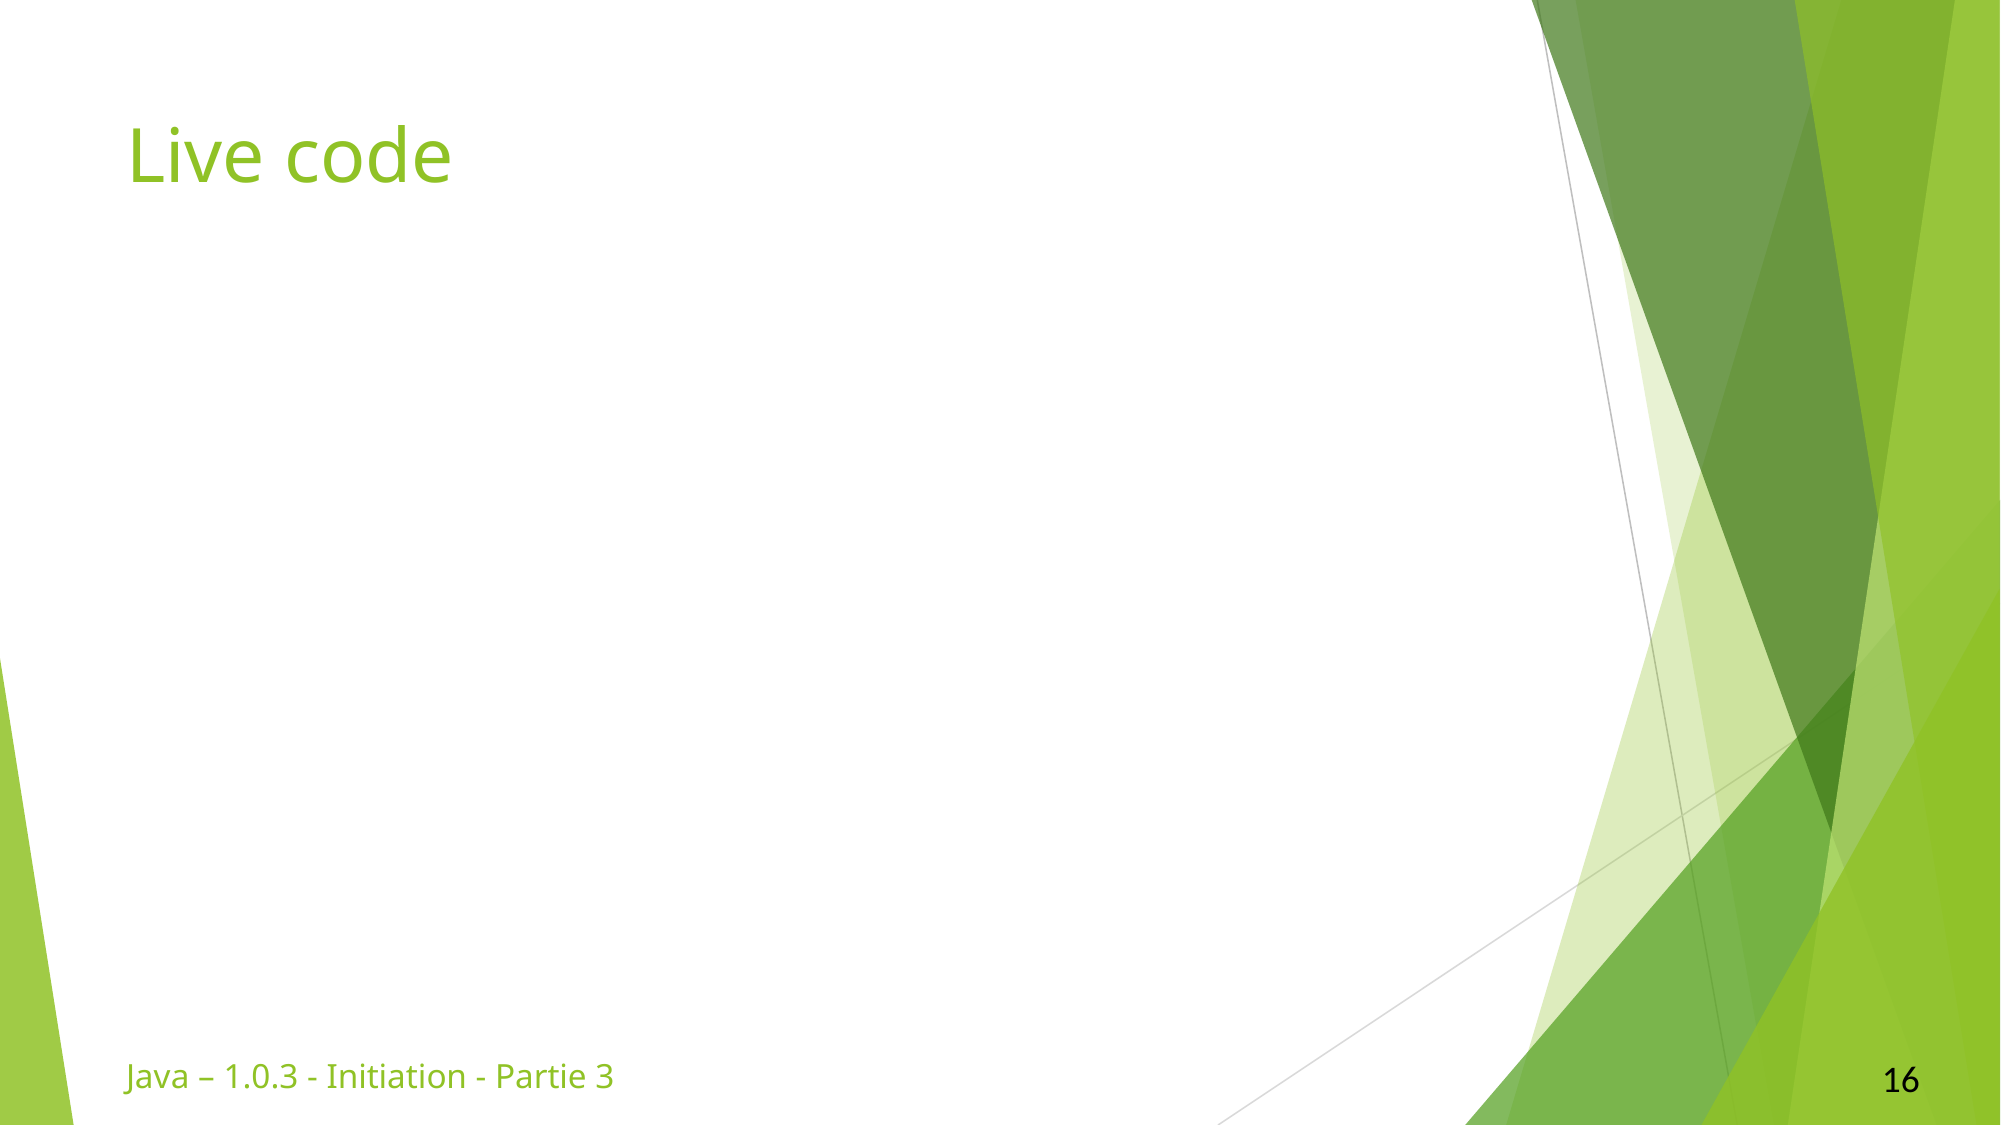

# Live code
Java – 1.0.3 - Initiation - Partie 3